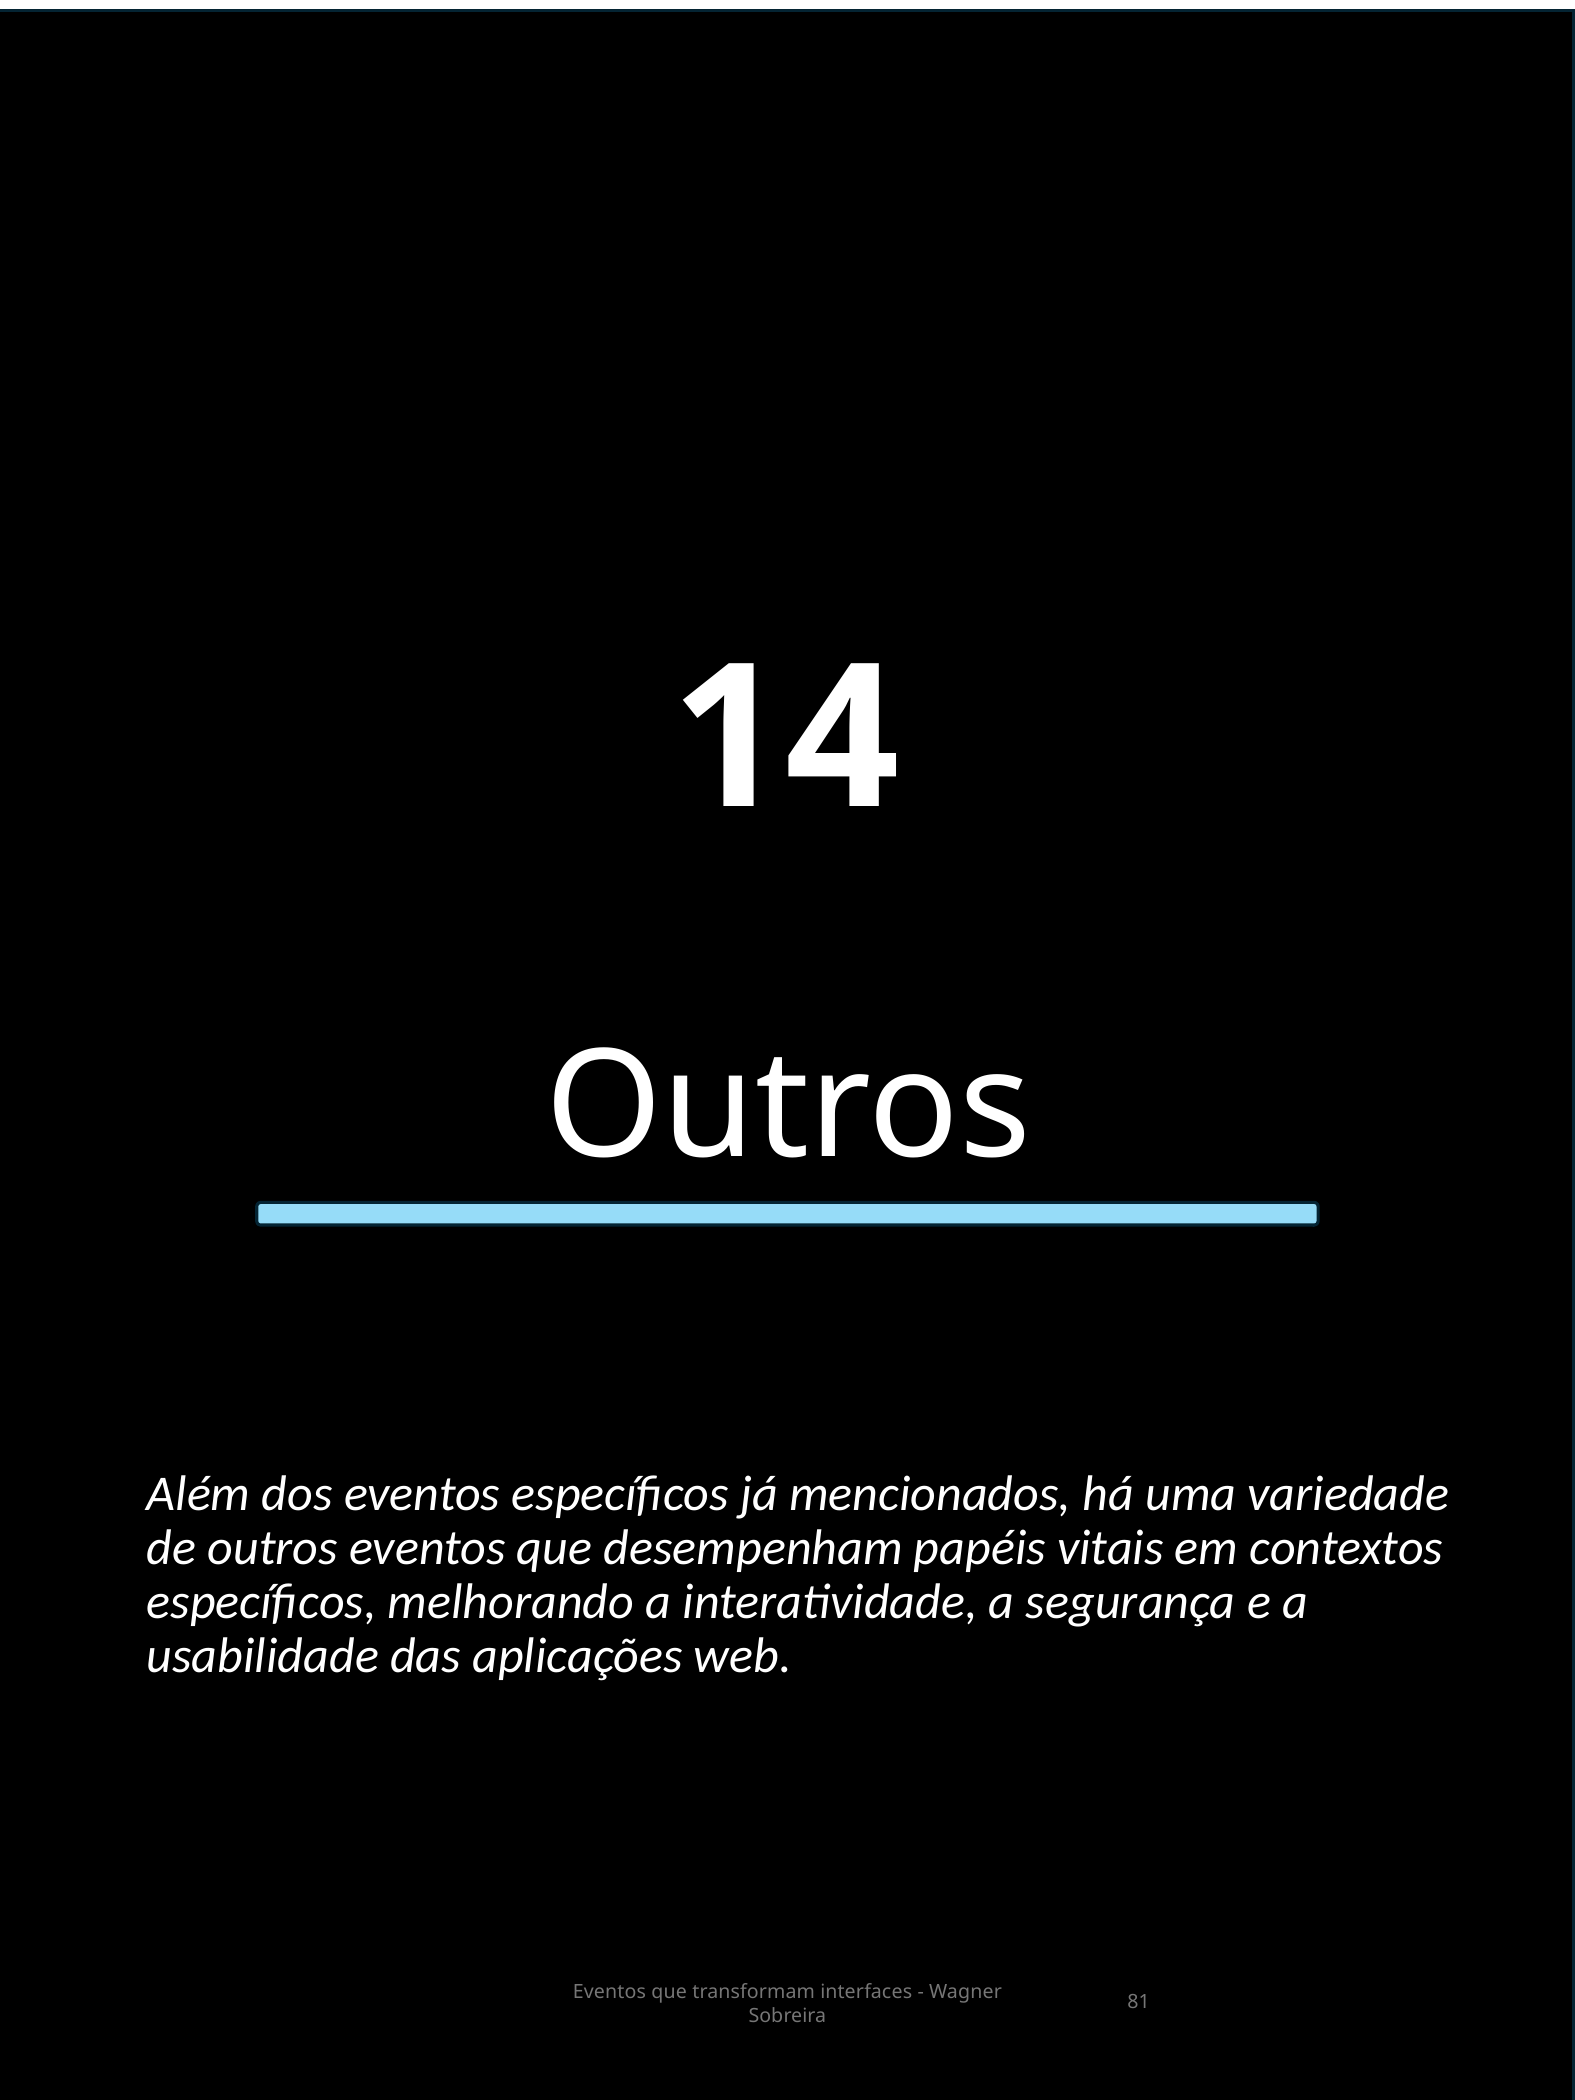

14
Outros
Além dos eventos específicos já mencionados, há uma variedade de outros eventos que desempenham papéis vitais em contextos específicos, melhorando a interatividade, a segurança e a usabilidade das aplicações web.
Eventos que transformam interfaces - Wagner Sobreira